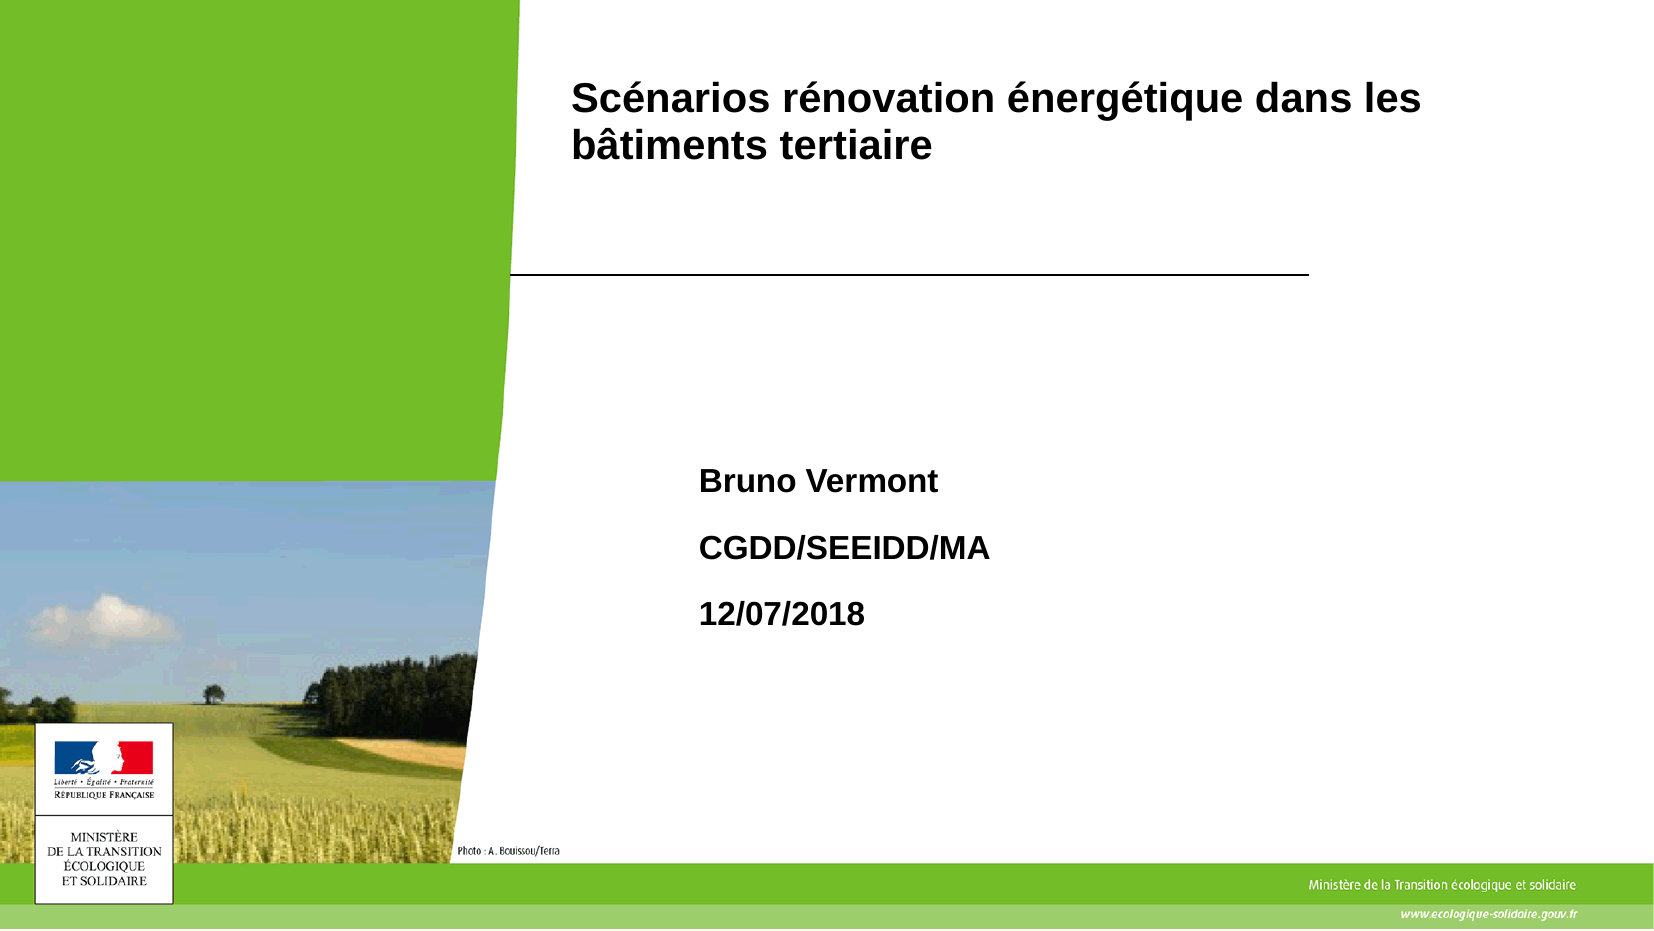

# Scénarios rénovation énergétique dans les bâtiments tertiaire
Bruno Vermont
CGDD/SEEIDD/MA
12/07/2018